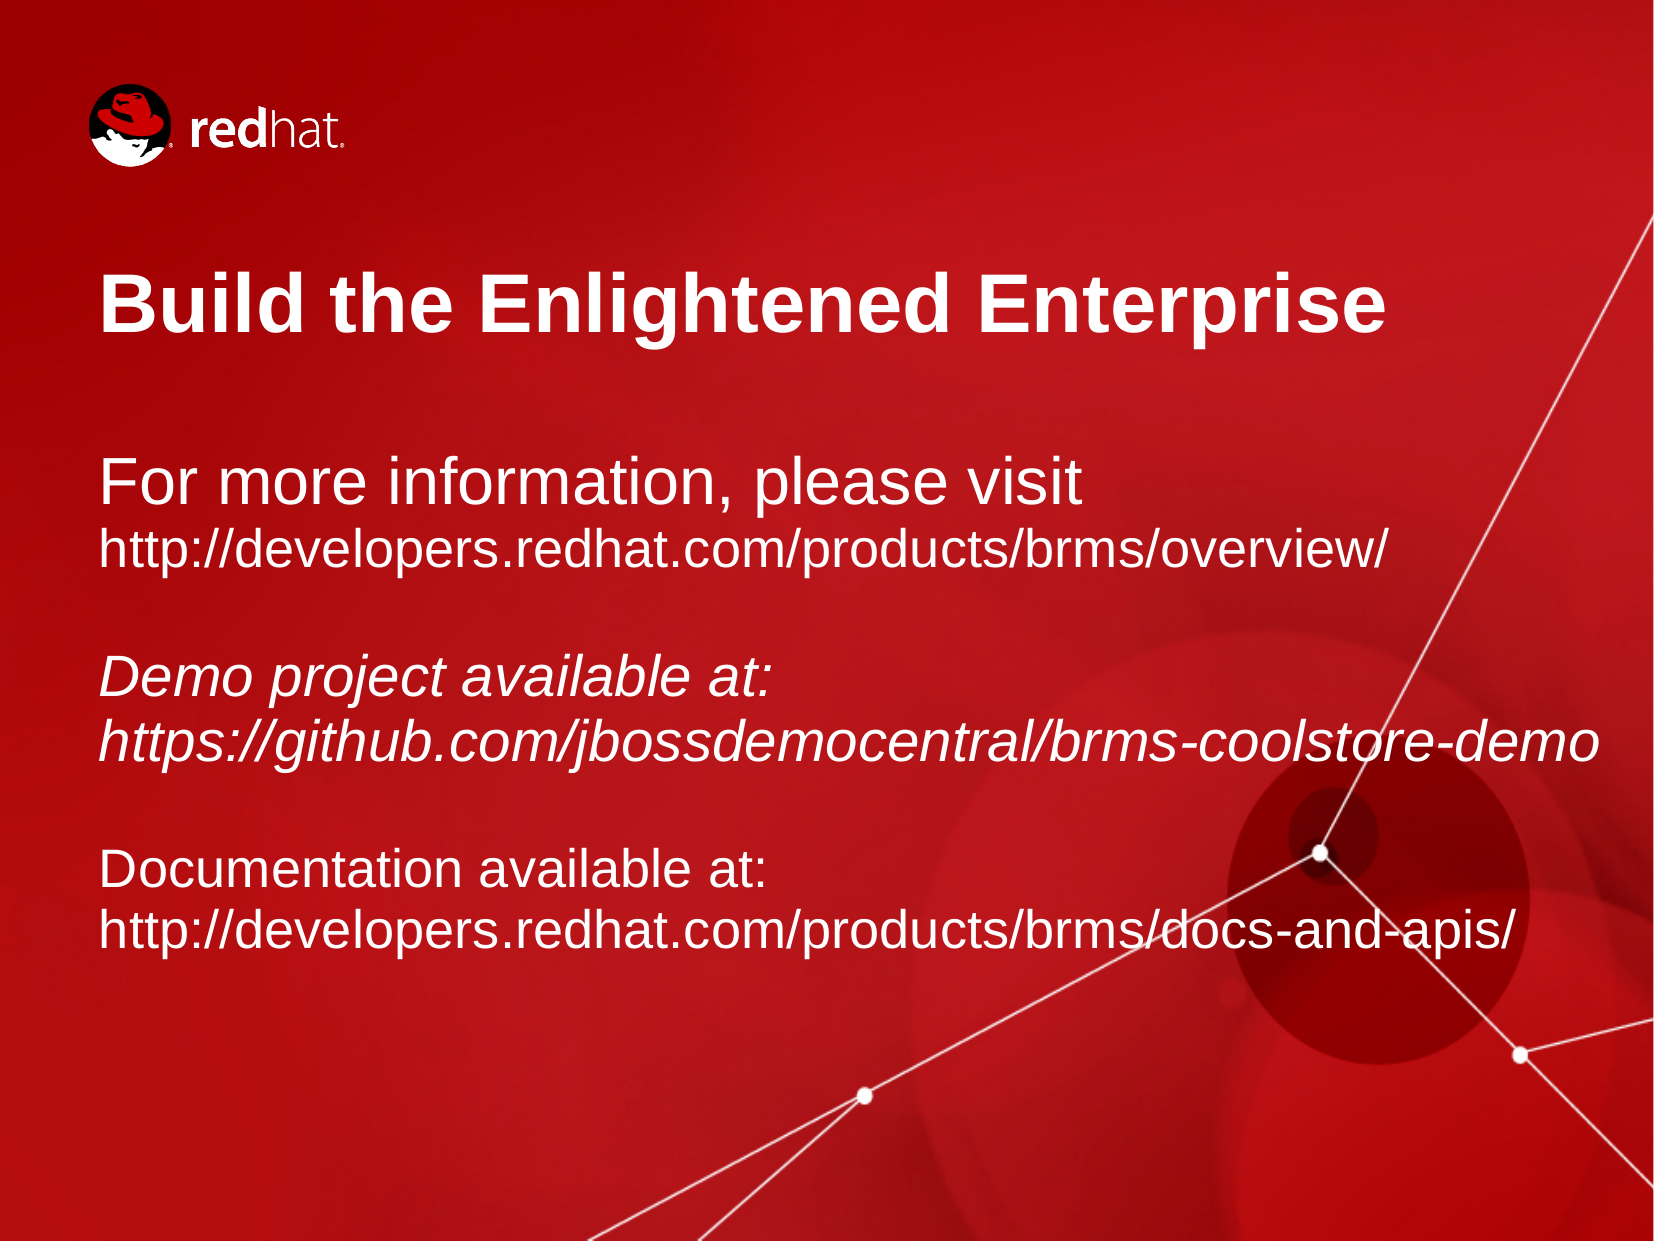

Build the Enlightened Enterprise
For more information, please visit
http://developers.redhat.com/products/brms/overview/
Demo project available at:
https://github.com/jbossdemocentral/brms-coolstore-demo
Documentation available at:
http://developers.redhat.com/products/brms/docs-and-apis/